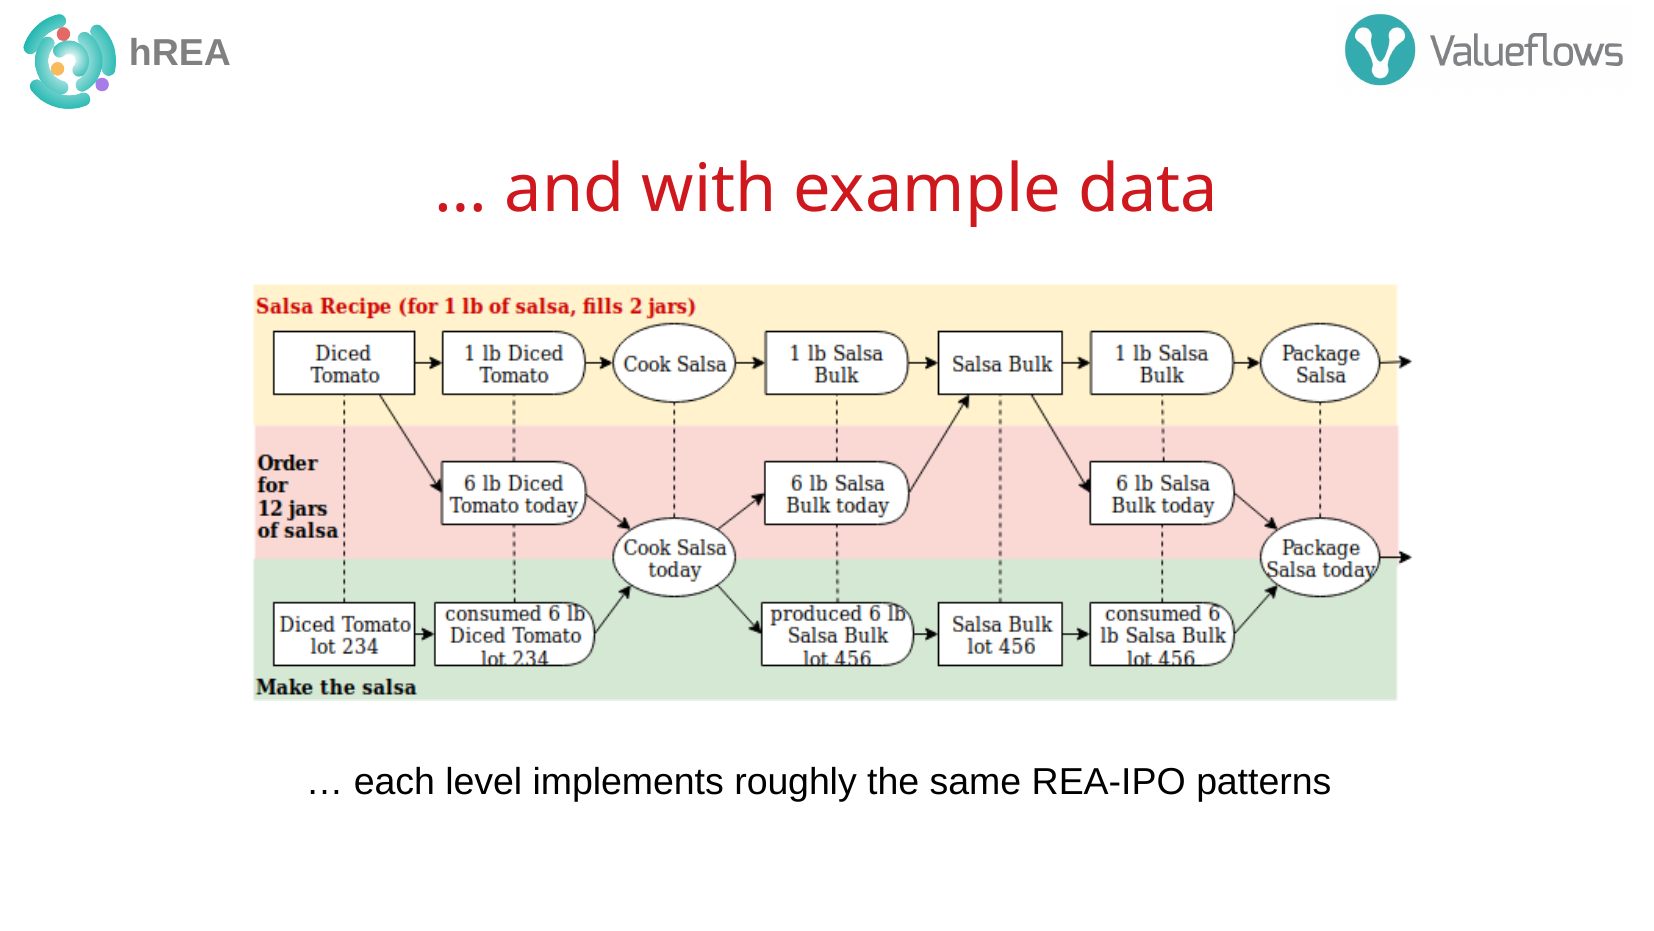

hREA
… and with example data
… each level implements roughly the same REA-IPO patterns